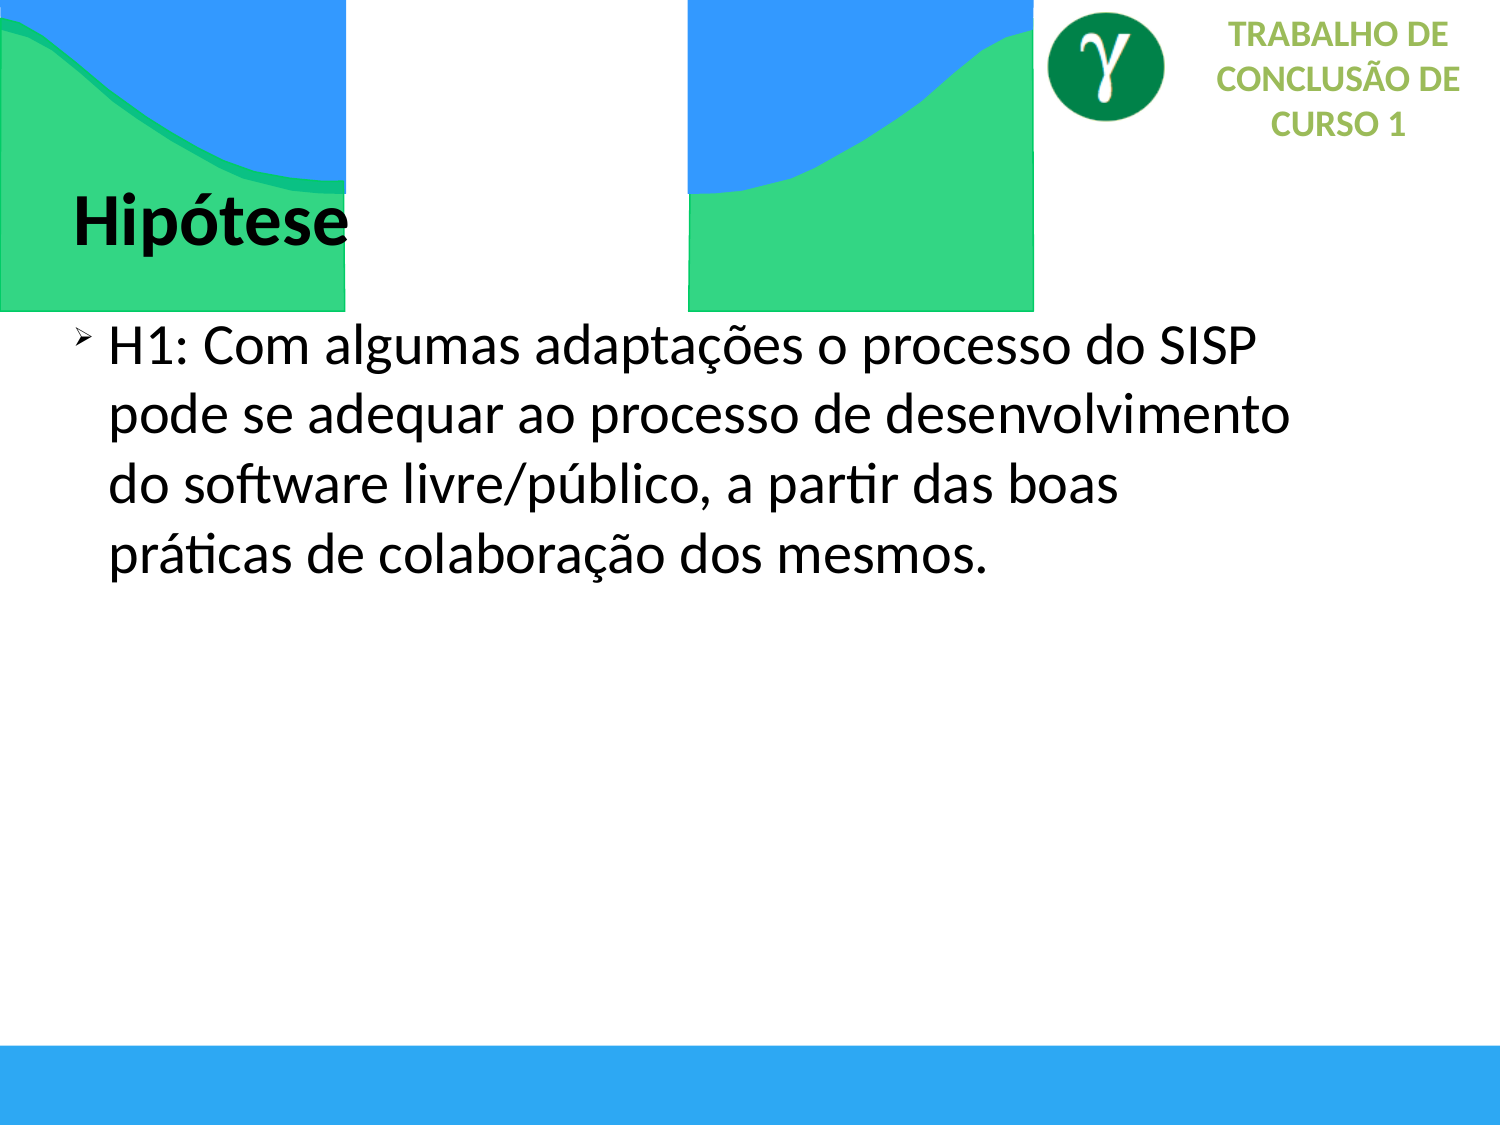

TRABALHO DE CONCLUSÃO DE CURSO 1
Hipótese
H1: Com algumas adaptações o processo do SISP pode se adequar ao processo de desenvolvimento do software livre/público, a partir das boas práticas de colaboração dos mesmos.